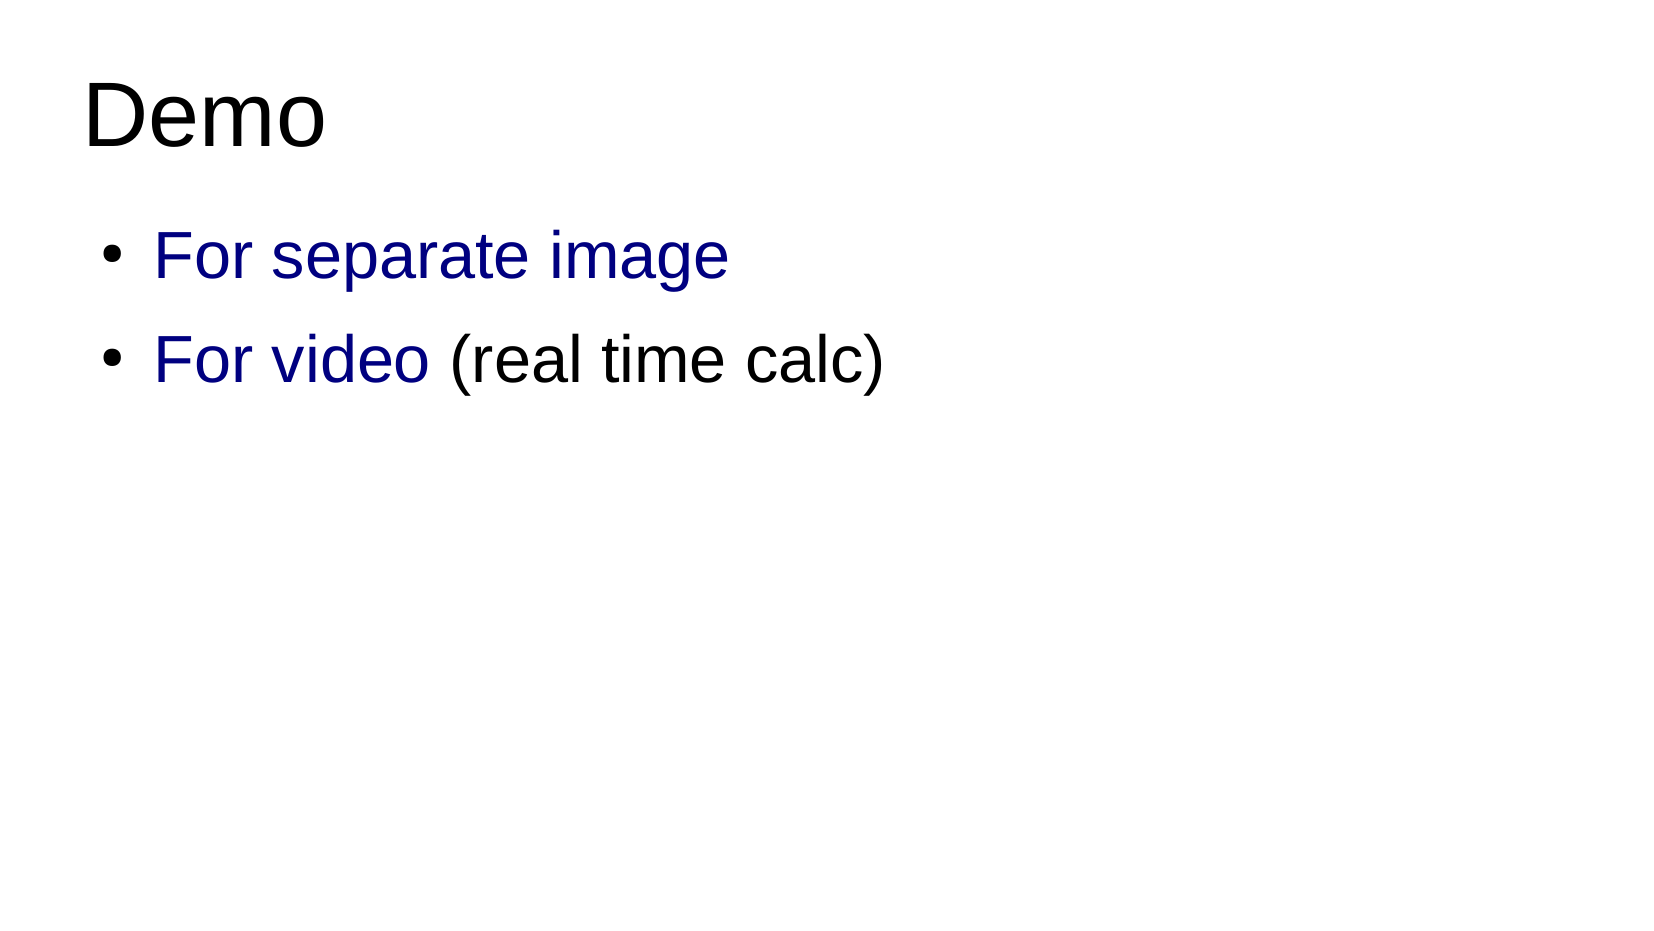

# Demo
For separate image
For video (real time calc)